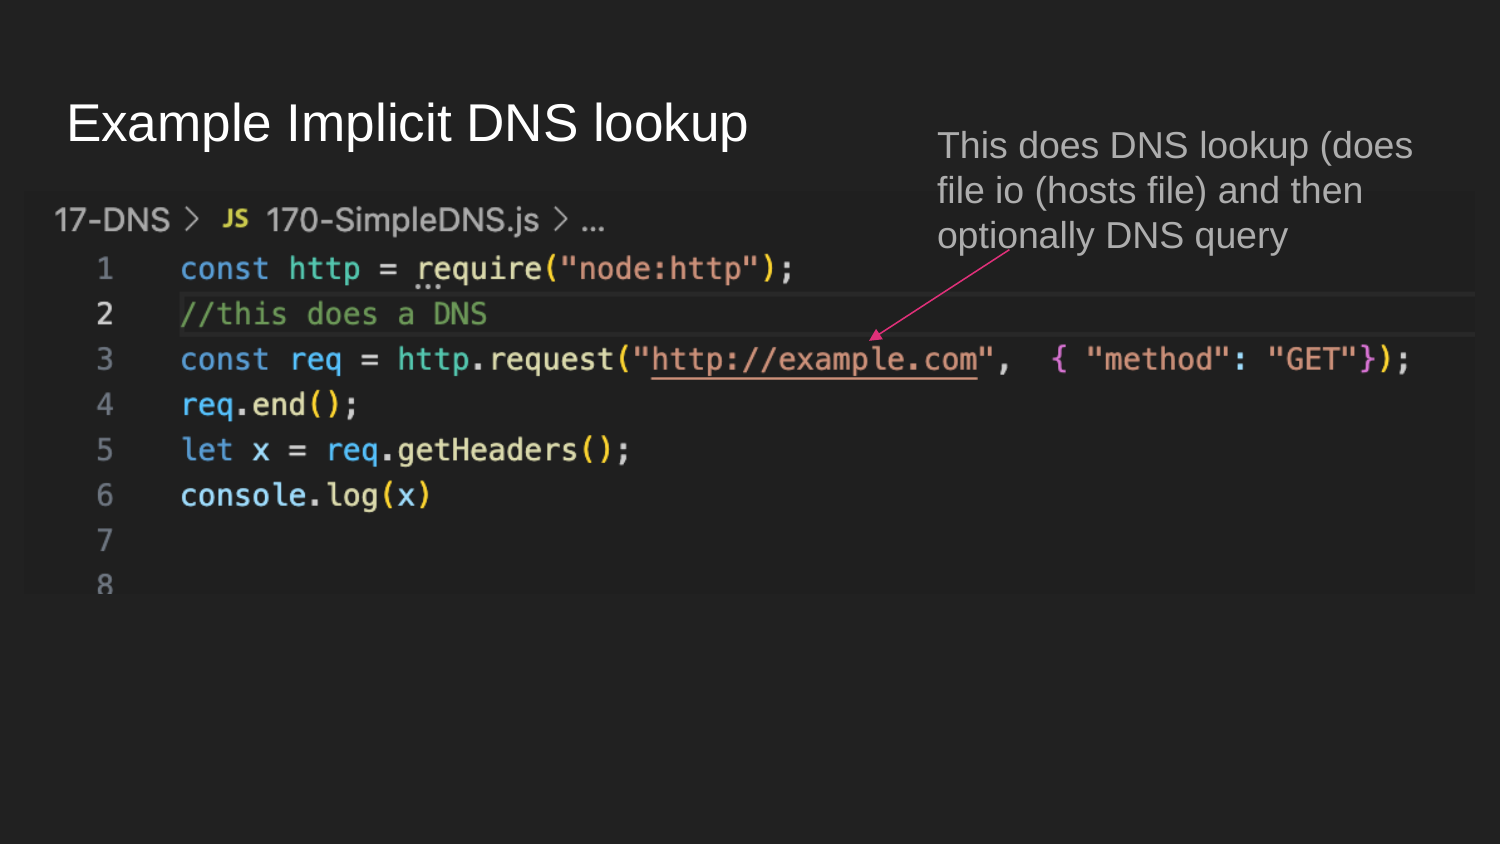

# Example Implicit DNS lookup
This does DNS lookup (does file io (hosts file) and then optionally DNS query